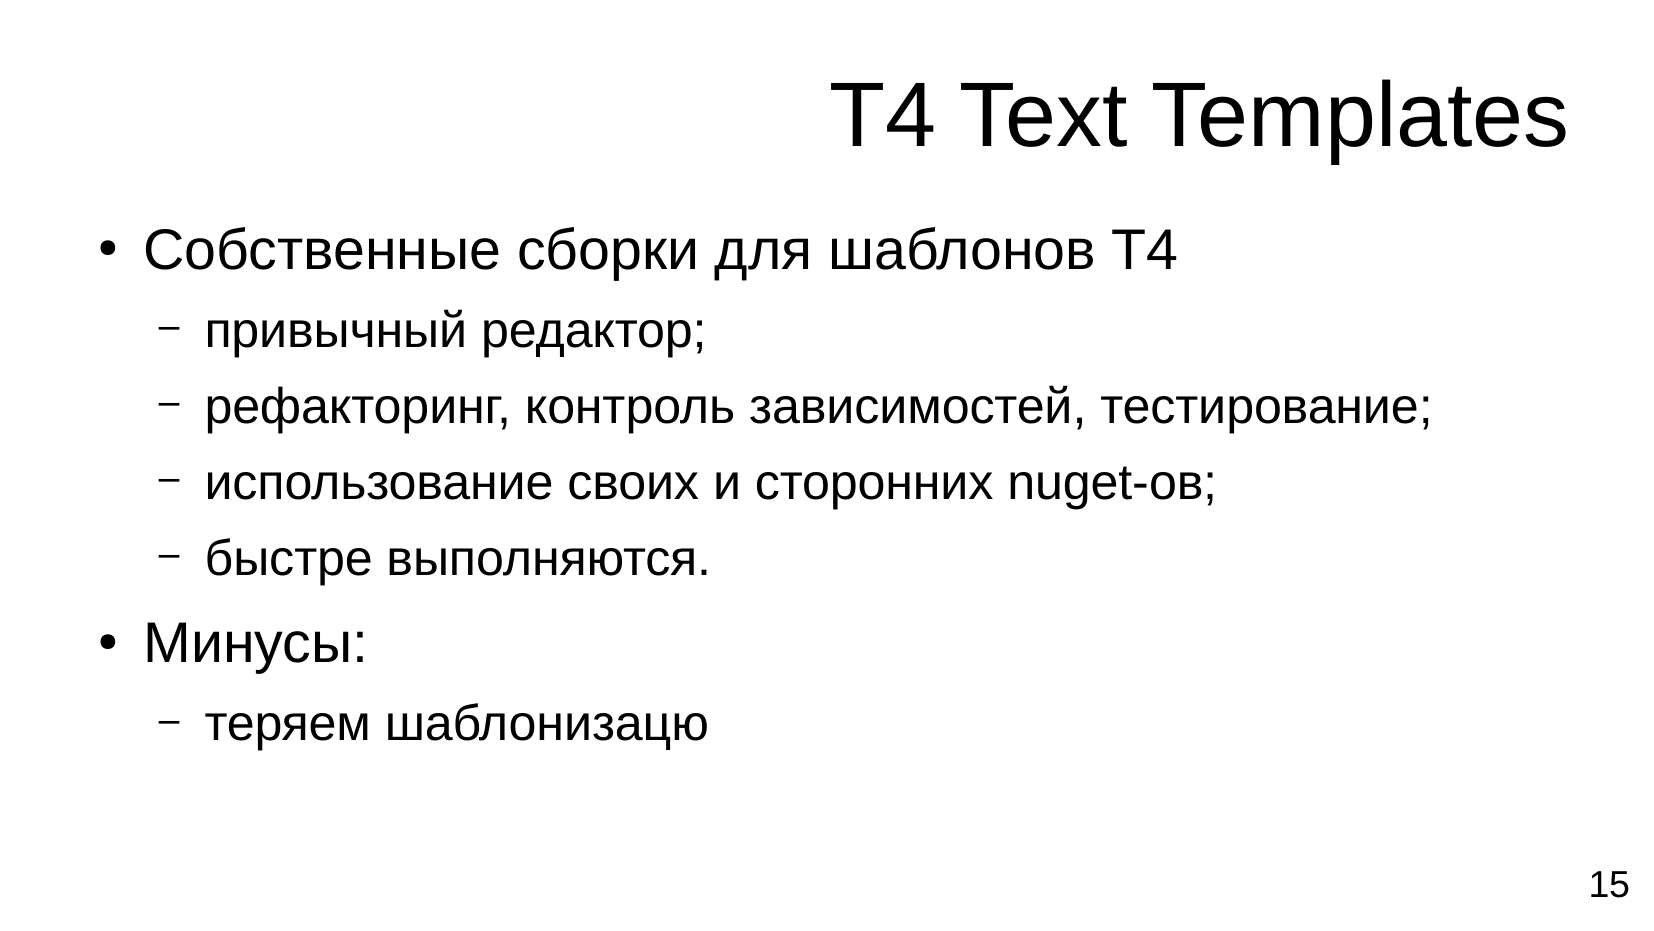

# T4 Text Templates
Собственные сборки для шаблонов T4
привычный редактор;
рефакторинг, контроль зависимостей, тестирование;
использование своих и сторонних nuget-ов;
быстре выполняются.
Минусы:
теряем шаблонизацю